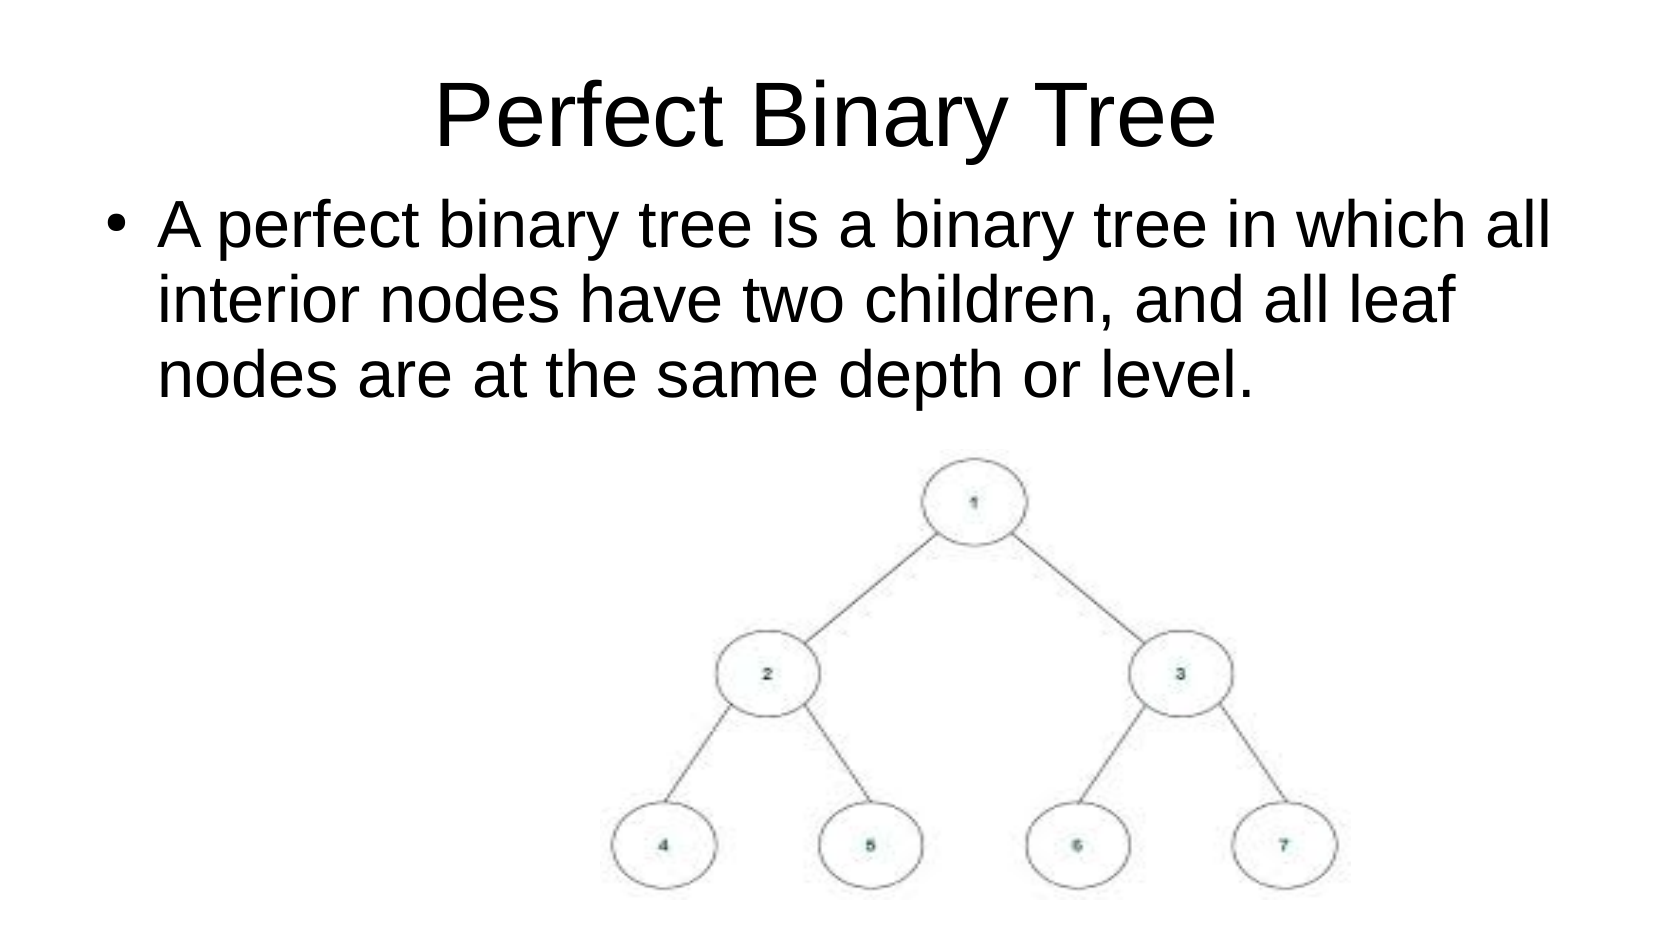

# Perfect Binary Tree
A perfect binary tree is a binary tree in which all interior nodes have two children, and all leaf nodes are at the same depth or level.